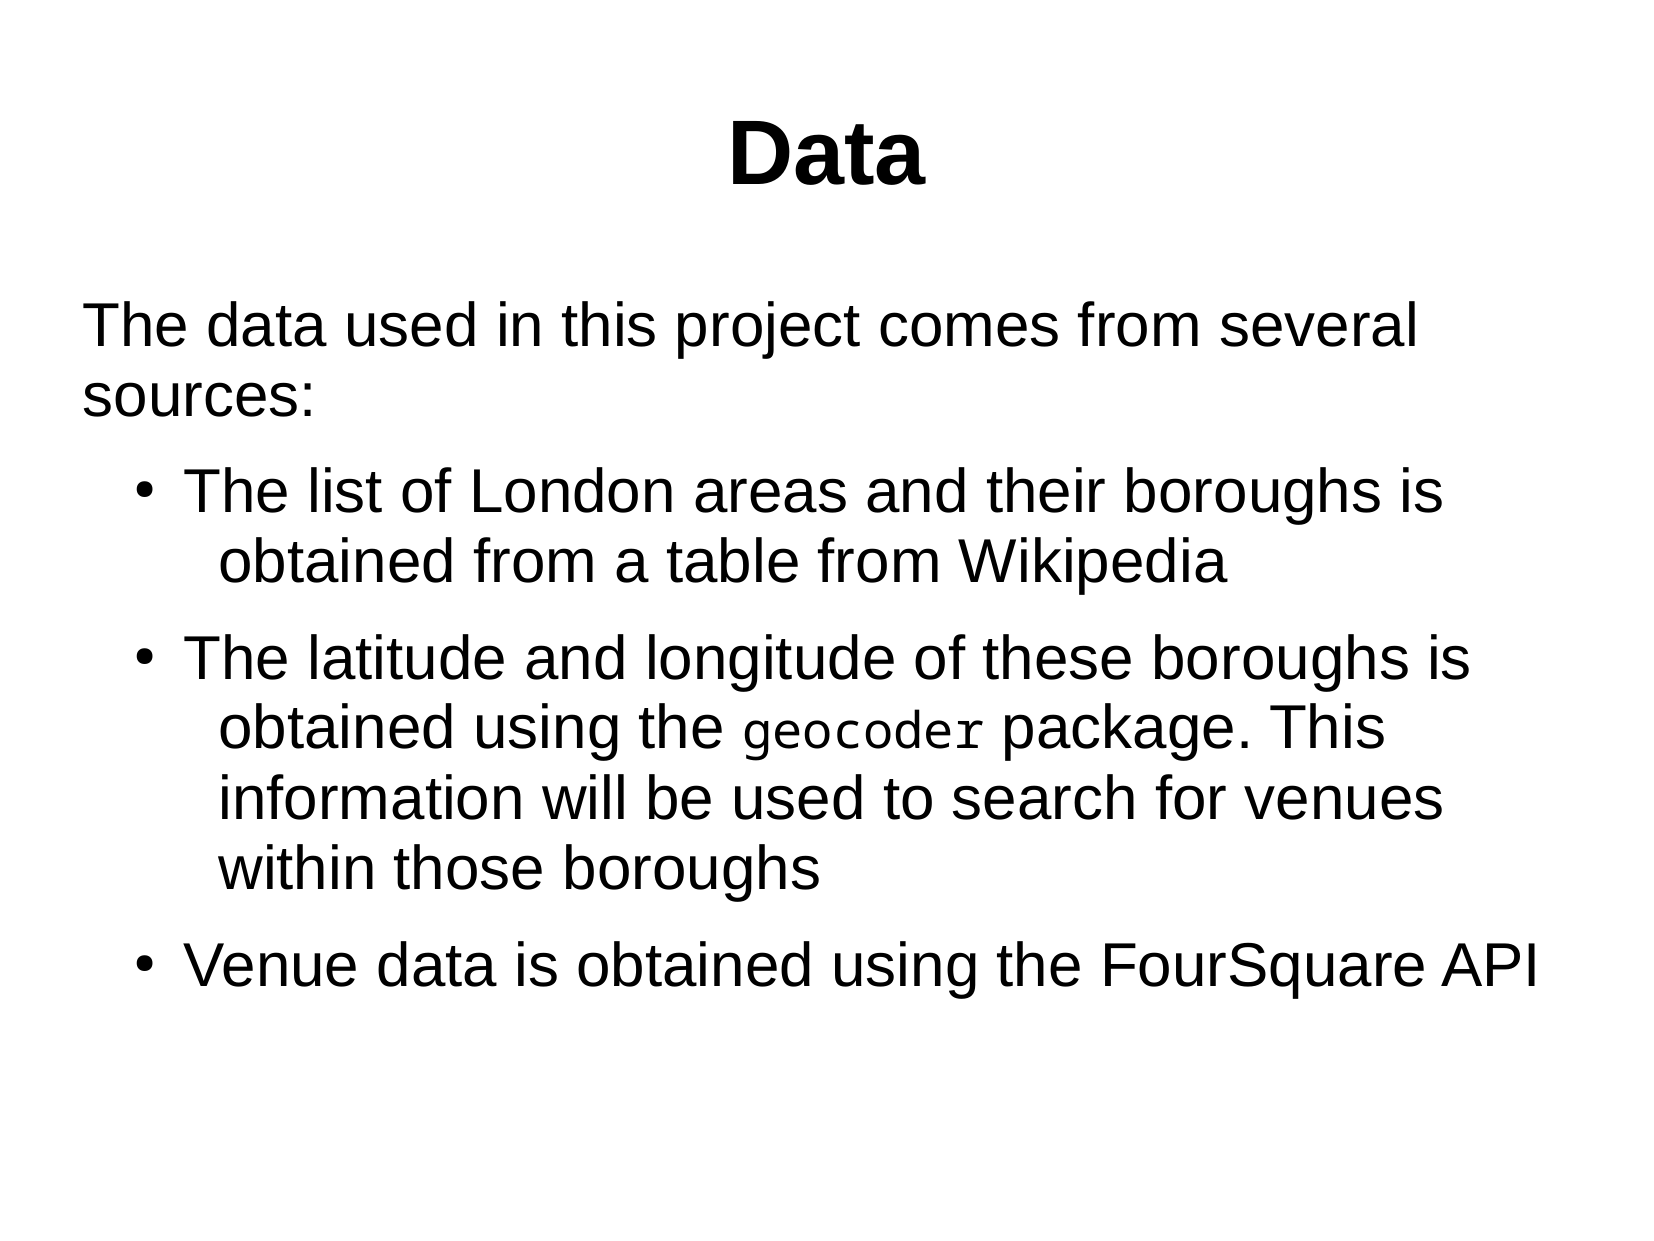

# Data
The data used in this project comes from several sources:
The list of London areas and their boroughs is obtained from a table from Wikipedia
The latitude and longitude of these boroughs is obtained using the geocoder package. This information will be used to search for venues within those boroughs
Venue data is obtained using the FourSquare API